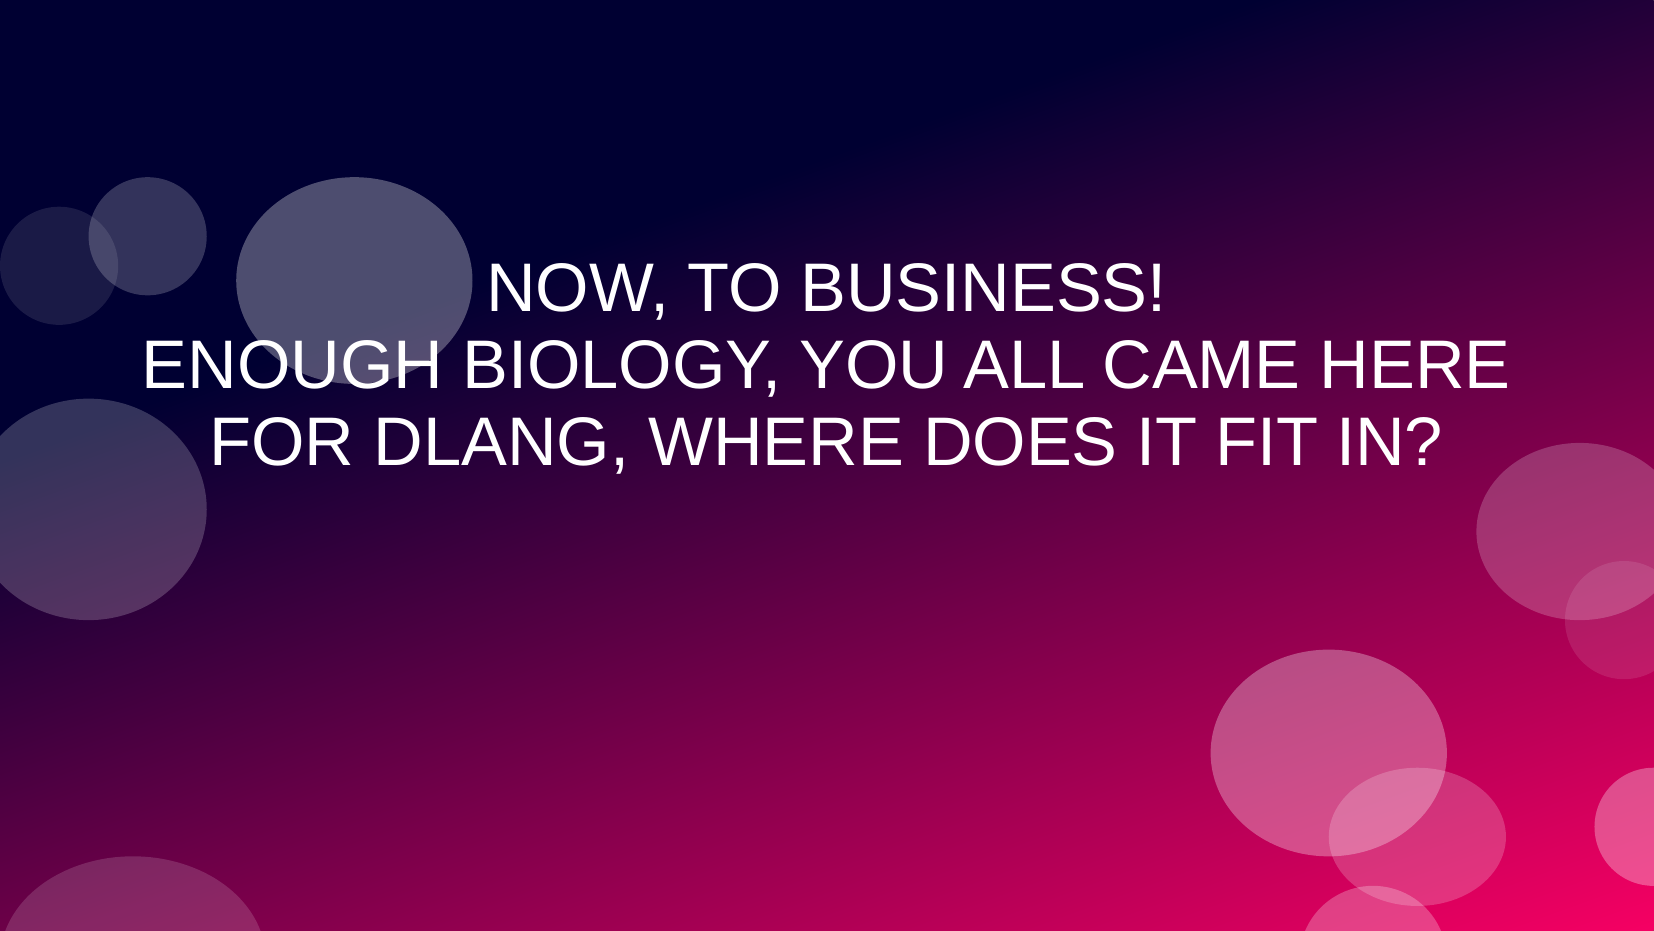

# NOW, TO BUSINESS! ENOUGH BIOLOGY, YOU ALL CAME HERE FOR DLANG, WHERE DOES IT FIT IN?